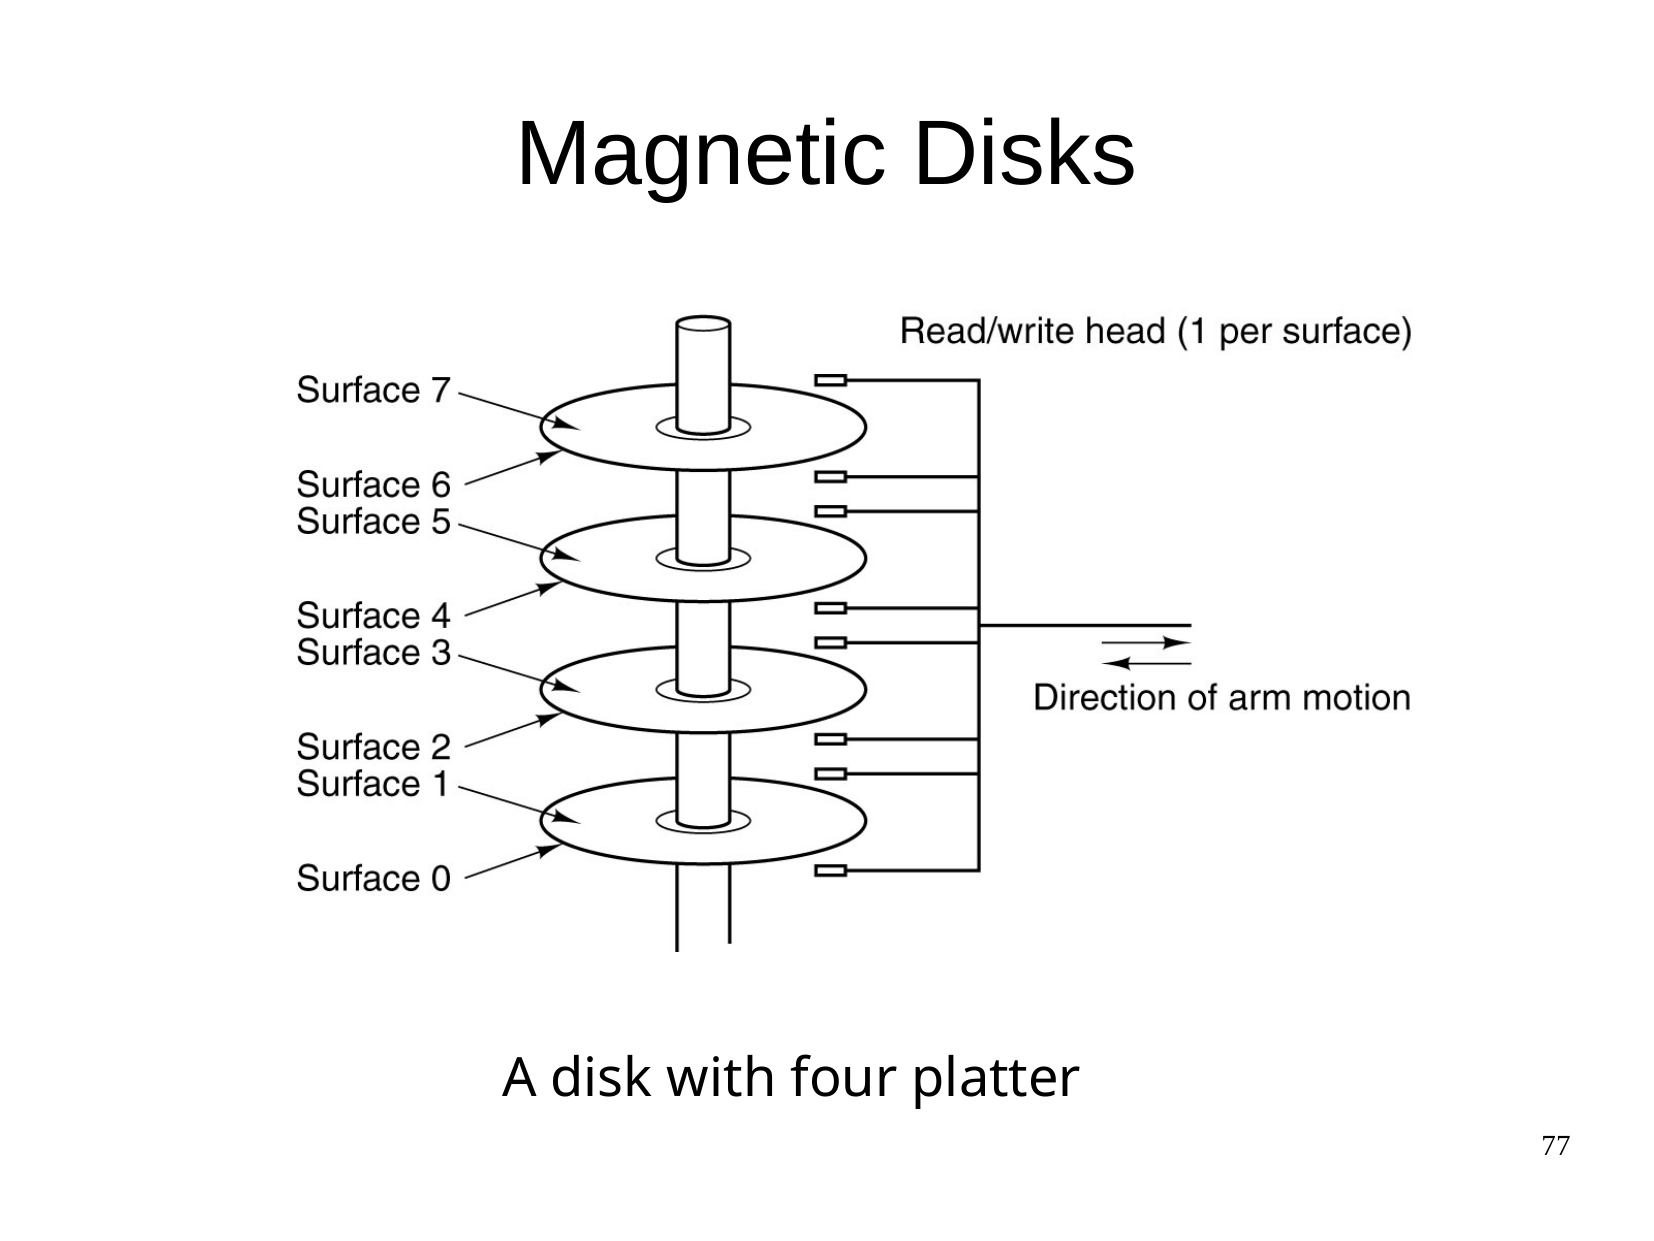

# Magnetic Disks
A disk with four platter
77